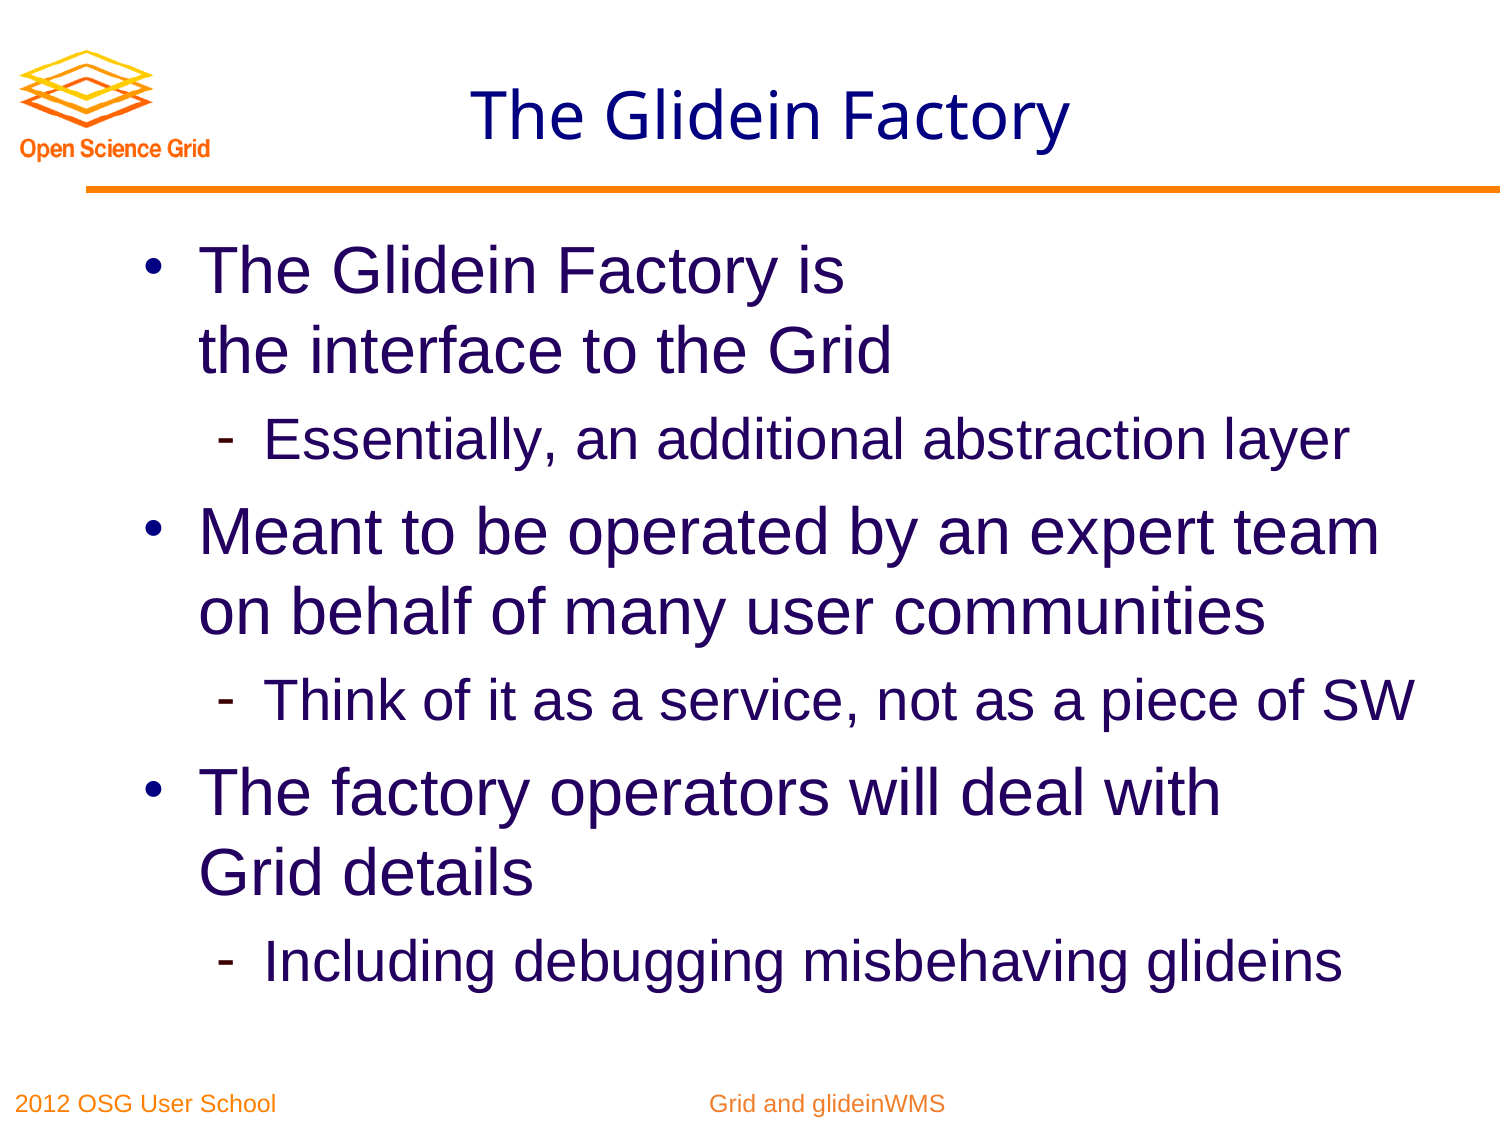

# The Glidein Factory
The Glidein Factory is
the interface to the Grid
Essentially, an additional abstraction layer
Meant to be operated by an expert team on behalf of many user communities
Think of it as a service, not as a piece of SW
The factory operators will deal with Grid details
Including debugging misbehaving glideins